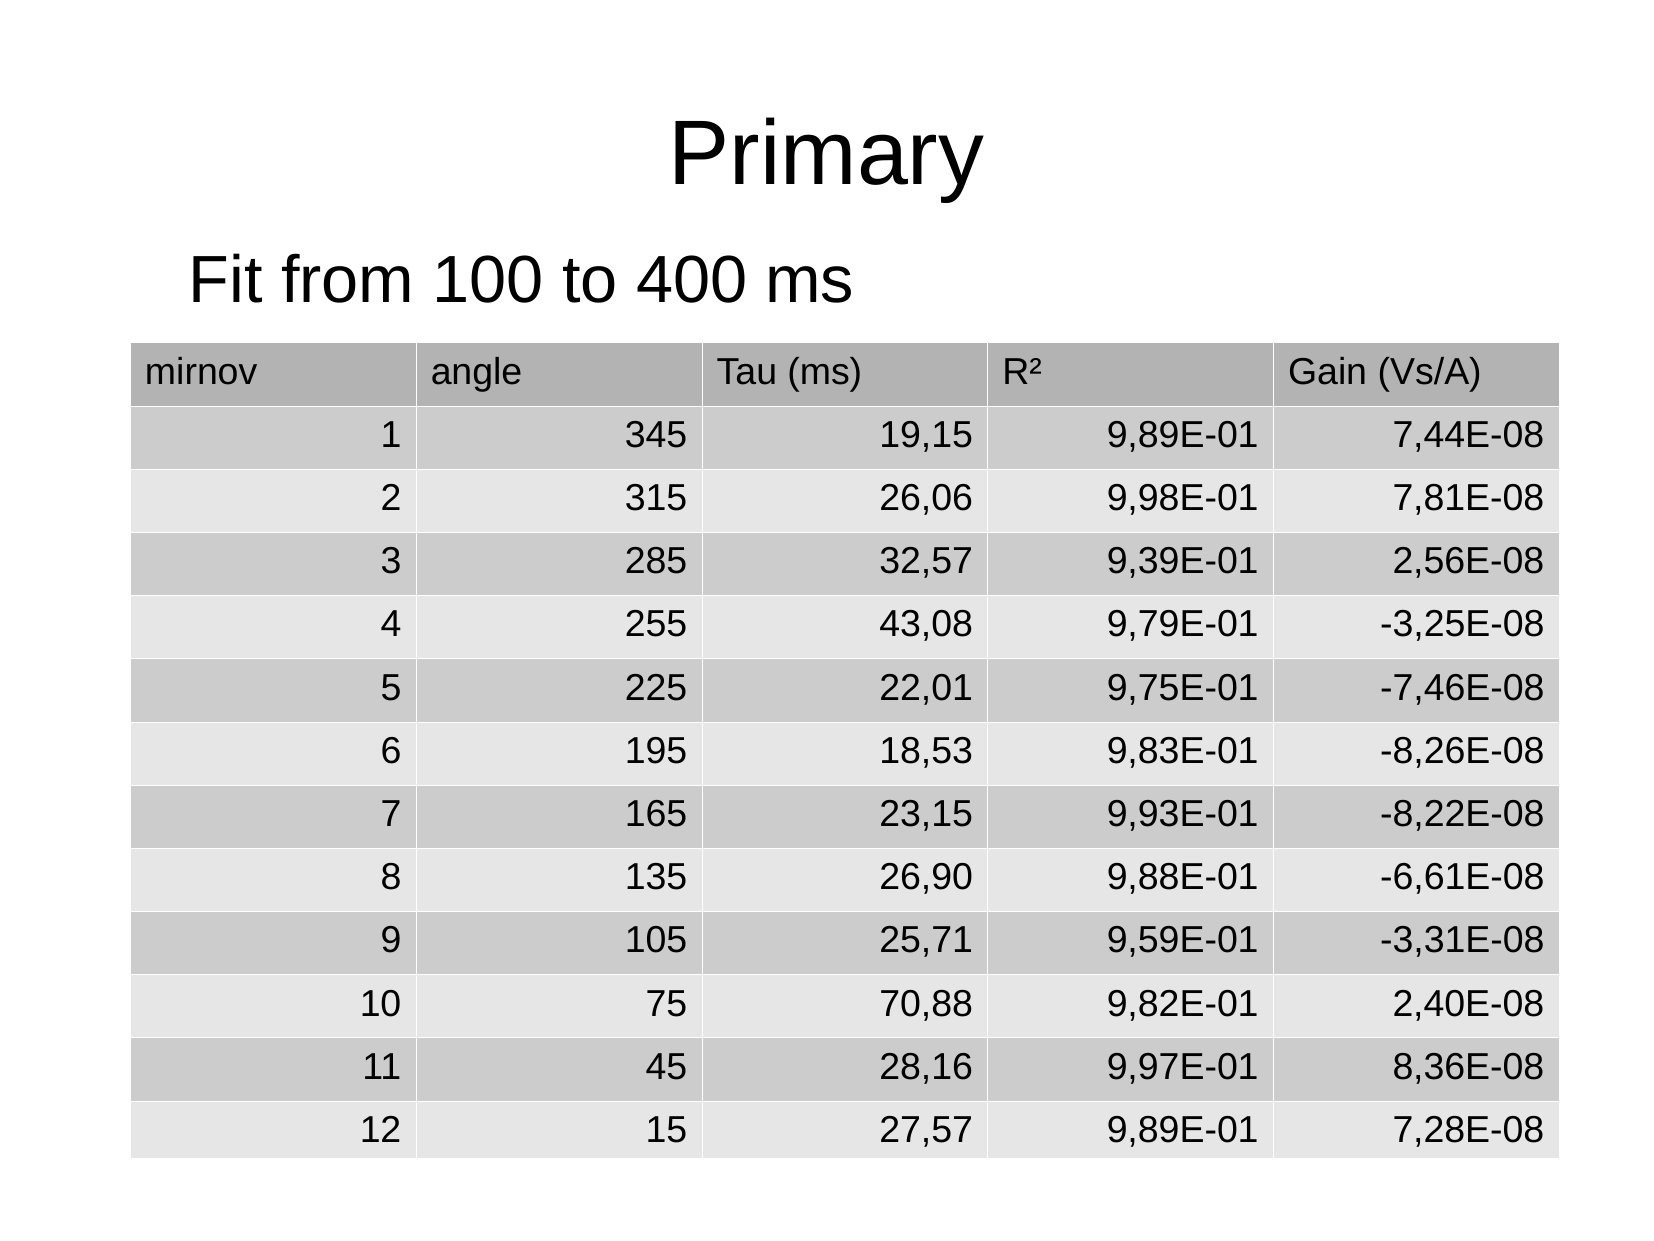

# Primary
Fit from 100 to 400 ms
| mirnov | angle | Tau (ms) | R² | Gain (Vs/A) |
| --- | --- | --- | --- | --- |
| 1 | 345 | 19,15 | 9,89E-01 | 7,44E-08 |
| 2 | 315 | 26,06 | 9,98E-01 | 7,81E-08 |
| 3 | 285 | 32,57 | 9,39E-01 | 2,56E-08 |
| 4 | 255 | 43,08 | 9,79E-01 | -3,25E-08 |
| 5 | 225 | 22,01 | 9,75E-01 | -7,46E-08 |
| 6 | 195 | 18,53 | 9,83E-01 | -8,26E-08 |
| 7 | 165 | 23,15 | 9,93E-01 | -8,22E-08 |
| 8 | 135 | 26,90 | 9,88E-01 | -6,61E-08 |
| 9 | 105 | 25,71 | 9,59E-01 | -3,31E-08 |
| 10 | 75 | 70,88 | 9,82E-01 | 2,40E-08 |
| 11 | 45 | 28,16 | 9,97E-01 | 8,36E-08 |
| 12 | 15 | 27,57 | 9,89E-01 | 7,28E-08 |